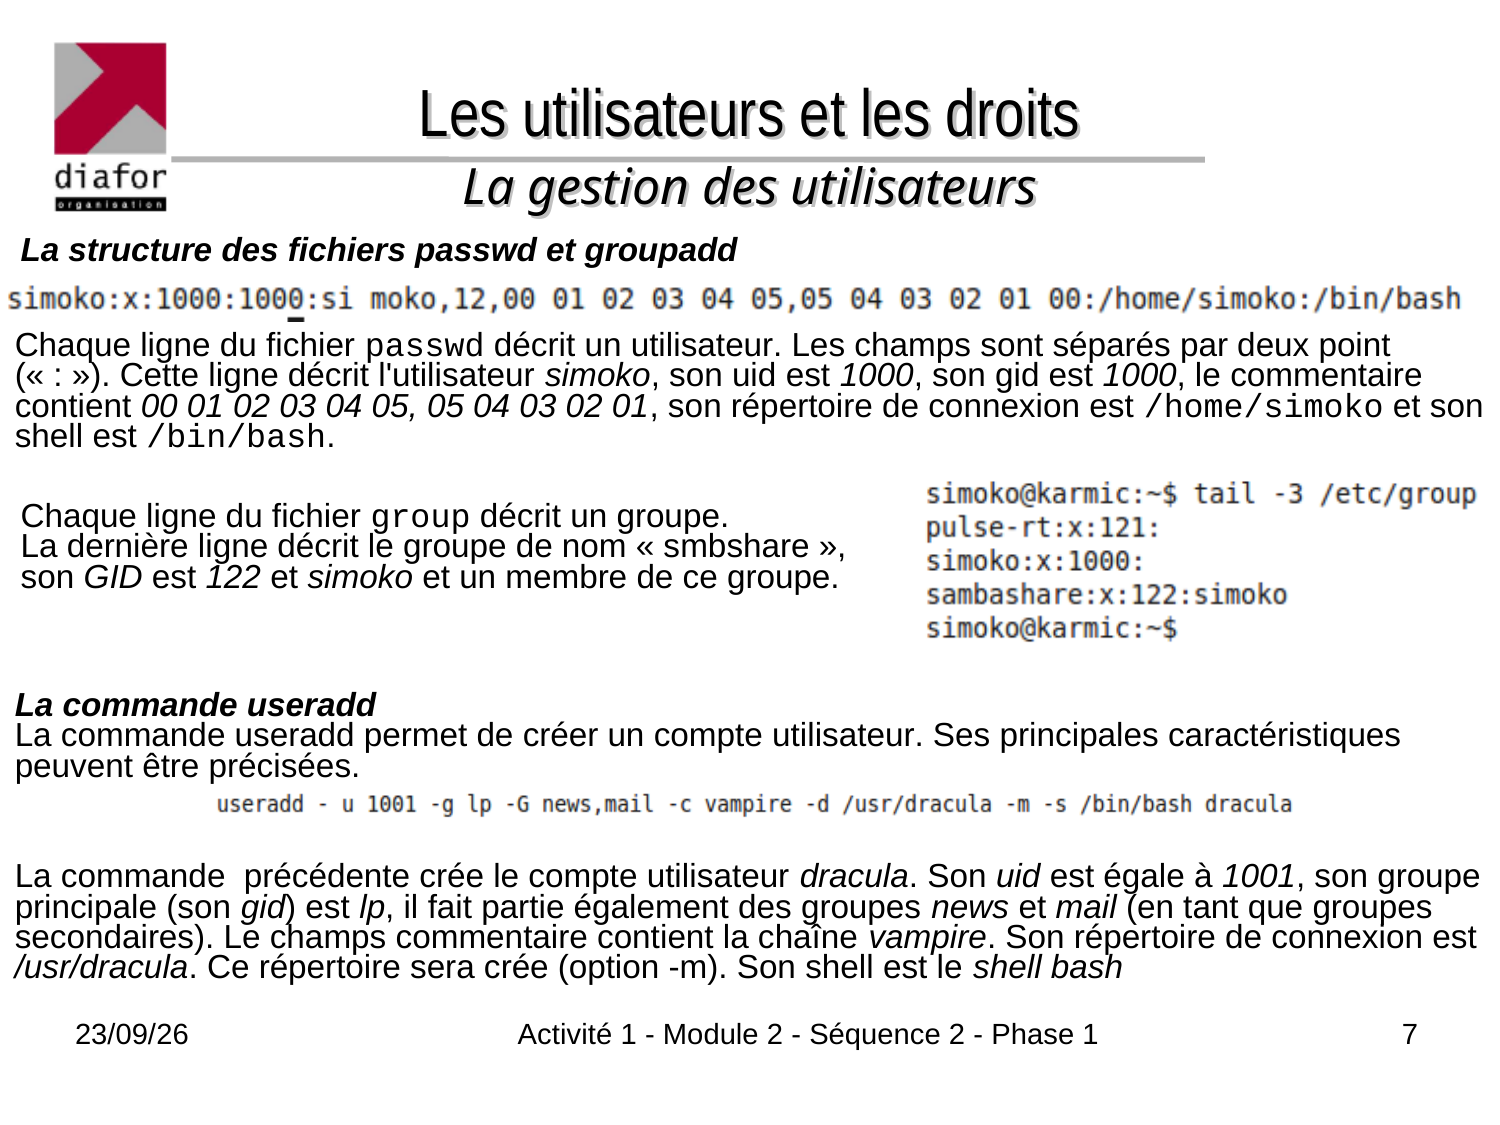

# Les utilisateurs et les droits La gestion des utilisateurs
La structure des fichiers passwd et groupadd
Chaque ligne du fichier passwd décrit un utilisateur. Les champs sont séparés par deux point (« : »). Cette ligne décrit l'utilisateur simoko, son uid est 1000, son gid est 1000, le commentaire contient 00 01 02 03 04 05, 05 04 03 02 01, son répertoire de connexion est /home/simoko et son
shell est /bin/bash.
Chaque ligne du fichier group décrit un groupe.
La dernière ligne décrit le groupe de nom « smbshare »,
son GID est 122 et simoko et un membre de ce groupe.
La commande useradd
La commande useradd permet de créer un compte utilisateur. Ses principales caractéristiques
peuvent être précisées.
La commande précédente crée le compte utilisateur dracula. Son uid est égale à 1001, son groupe
principale (son gid) est lp, il fait partie également des groupes news et mail (en tant que groupes
secondaires). Le champs commentaire contient la chaîne vampire. Son répertoire de connexion est
/usr/dracula. Ce répertoire sera crée (option -m). Son shell est le shell bash
Activité 1 - Module 2 - Séquence 2 - Phase 1
7